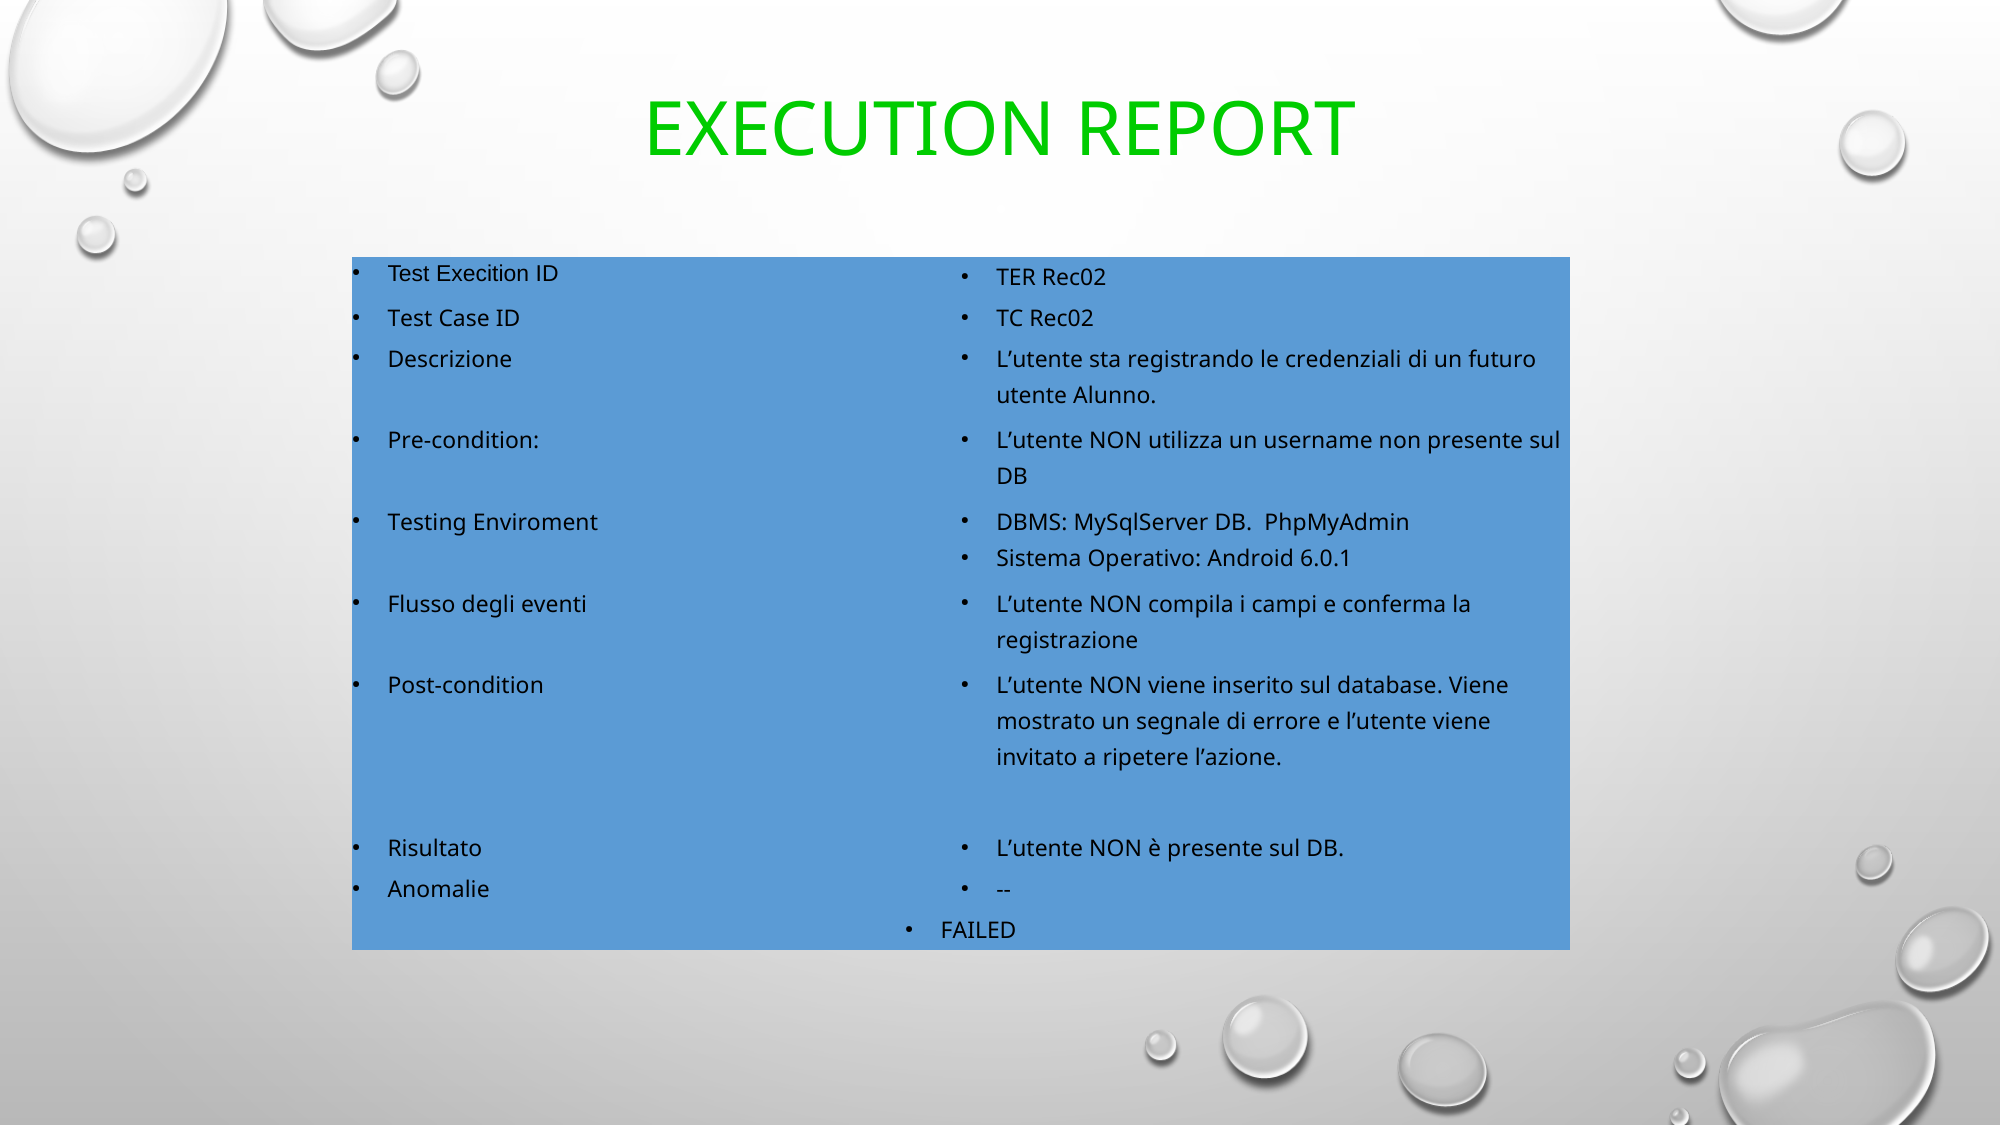

# EXEcution REport
| Test Execition ID | TER Rec02 |
| --- | --- |
| Test Case ID | TC Rec02 |
| Descrizione | L’utente sta registrando le credenziali di un futuro utente Alunno. |
| Pre-condition: | L’utente NON utilizza un username non presente sul DB |
| Testing Enviroment | DBMS: MySqlServer DB. PhpMyAdmin Sistema Operativo: Android 6.0.1 |
| Flusso degli eventi | L’utente NON compila i campi e conferma la registrazione |
| Post-condition | L’utente NON viene inserito sul database. Viene mostrato un segnale di errore e l’utente viene invitato a ripetere l’azione. |
| Risultato | L’utente NON è presente sul DB. |
| Anomalie | -- |
| FAILED | |